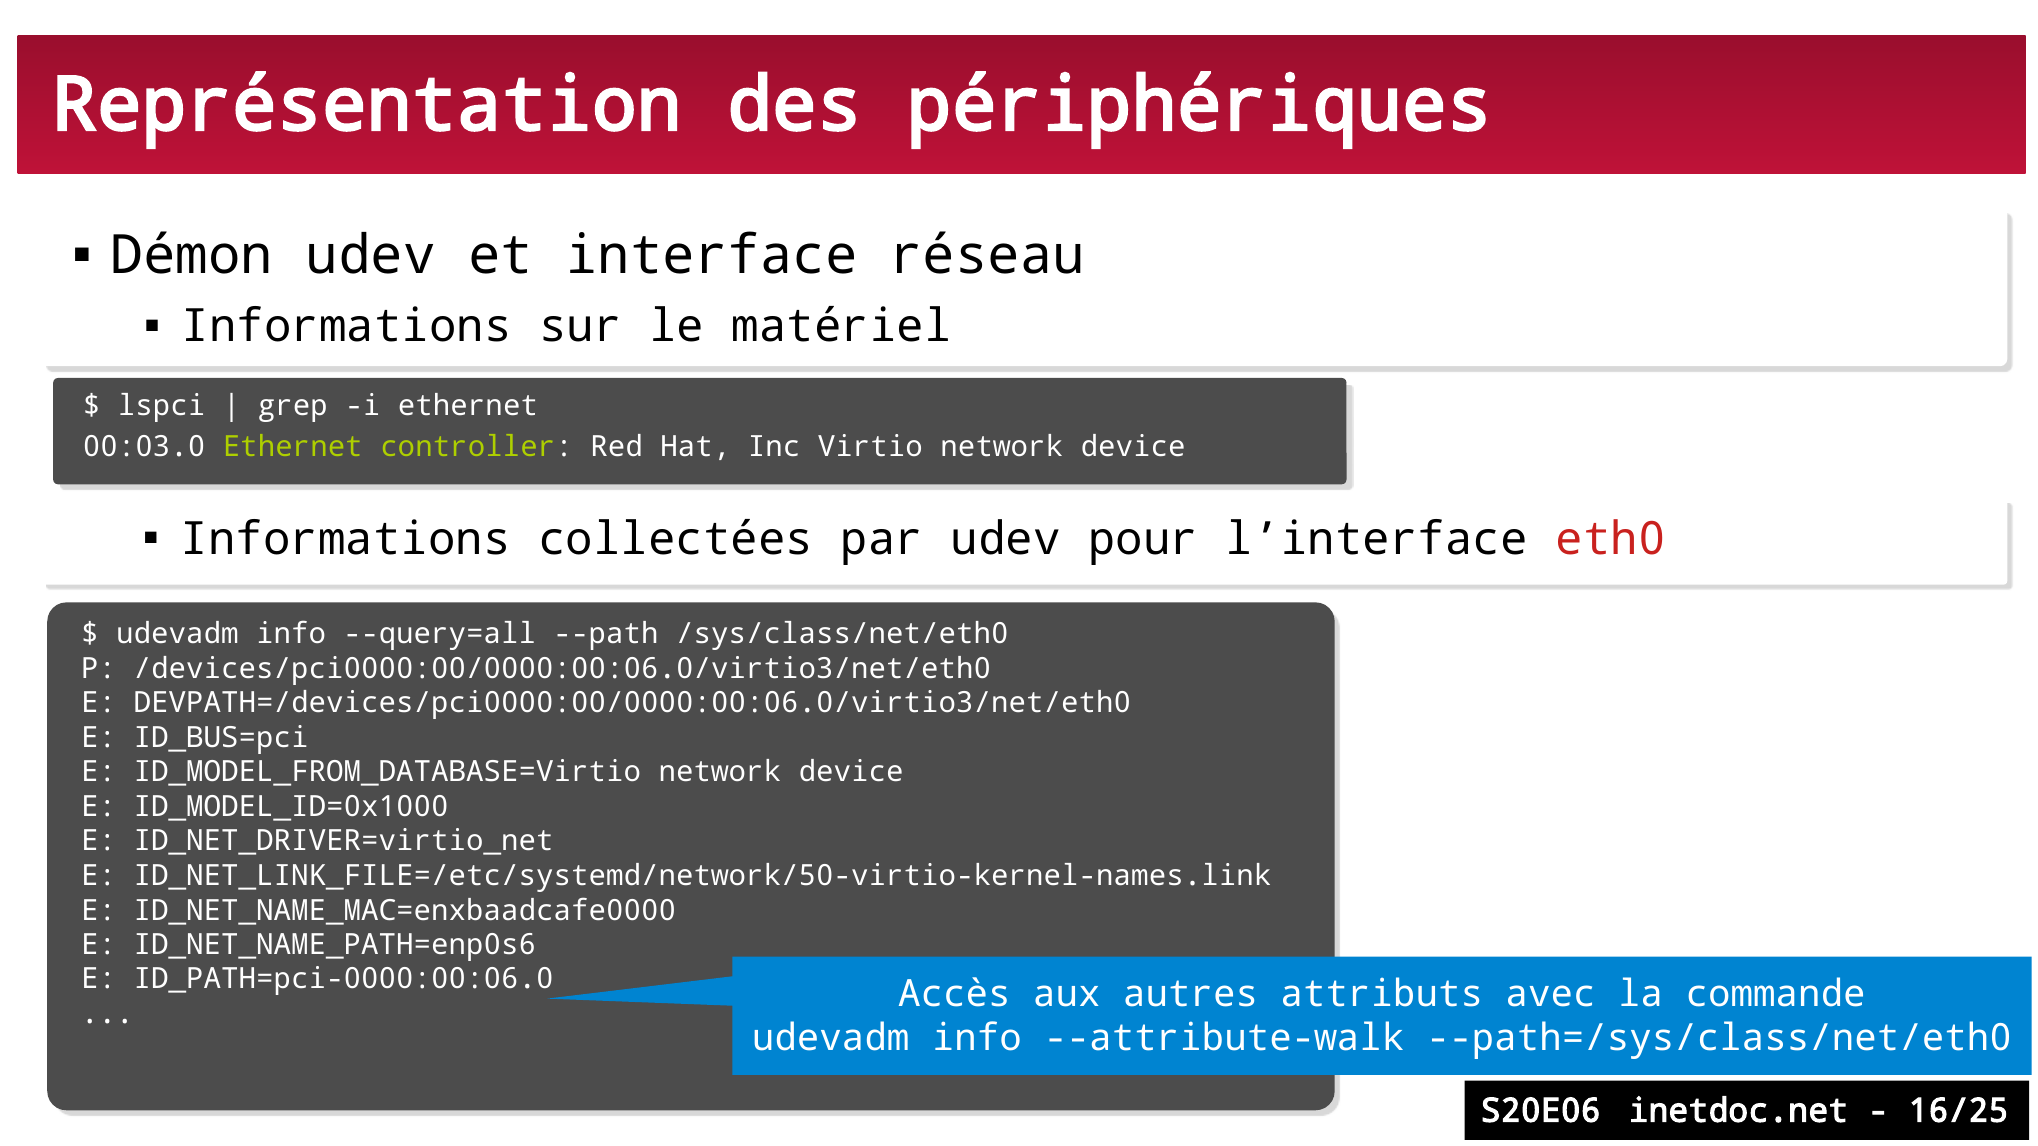

Représentation des périphériques
Démon udev et interface réseau
Informations sur le matériel
$ lspci | grep -i ethernet
00:03.0 Ethernet controller: Red Hat, Inc Virtio network device
Informations collectées par udev pour l’interface eth0
$ udevadm info --query=all --path /sys/class/net/eth0
P: /devices/pci0000:00/0000:00:06.0/virtio3/net/eth0
E: DEVPATH=/devices/pci0000:00/0000:00:06.0/virtio3/net/eth0
E: ID_BUS=pci
E: ID_MODEL_FROM_DATABASE=Virtio network device
E: ID_MODEL_ID=0x1000
E: ID_NET_DRIVER=virtio_net
E: ID_NET_LINK_FILE=/etc/systemd/network/50-virtio-kernel-names.link
E: ID_NET_NAME_MAC=enxbaadcafe0000
E: ID_NET_NAME_PATH=enp0s6
E: ID_PATH=pci-0000:00:06.0
...
Accès aux autres attributs avec la commande
udevadm info --attribute-walk --path=/sys/class/net/eth0
S20E06	inetdoc.net - /25